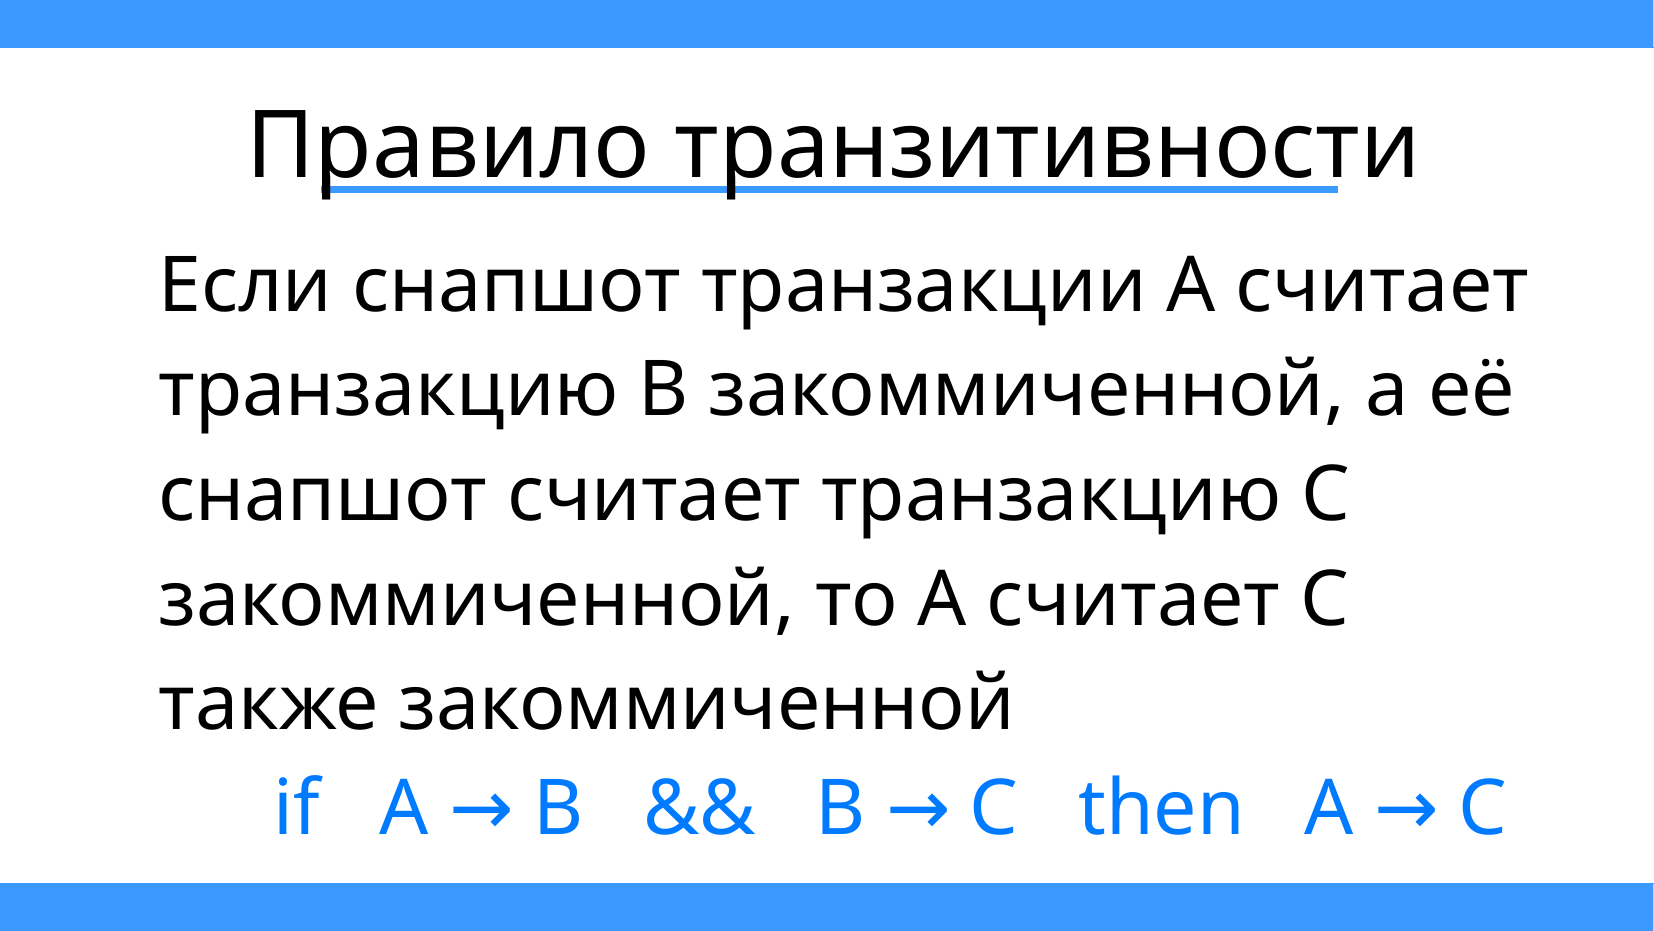

Правило транзитивности
Если снапшот транзакции A считает транзакцию B закоммиченной, а её снапшот считает транзакцию C закоммиченной, то A считает C также закоммиченной
	 if A → B && B → C then A → C